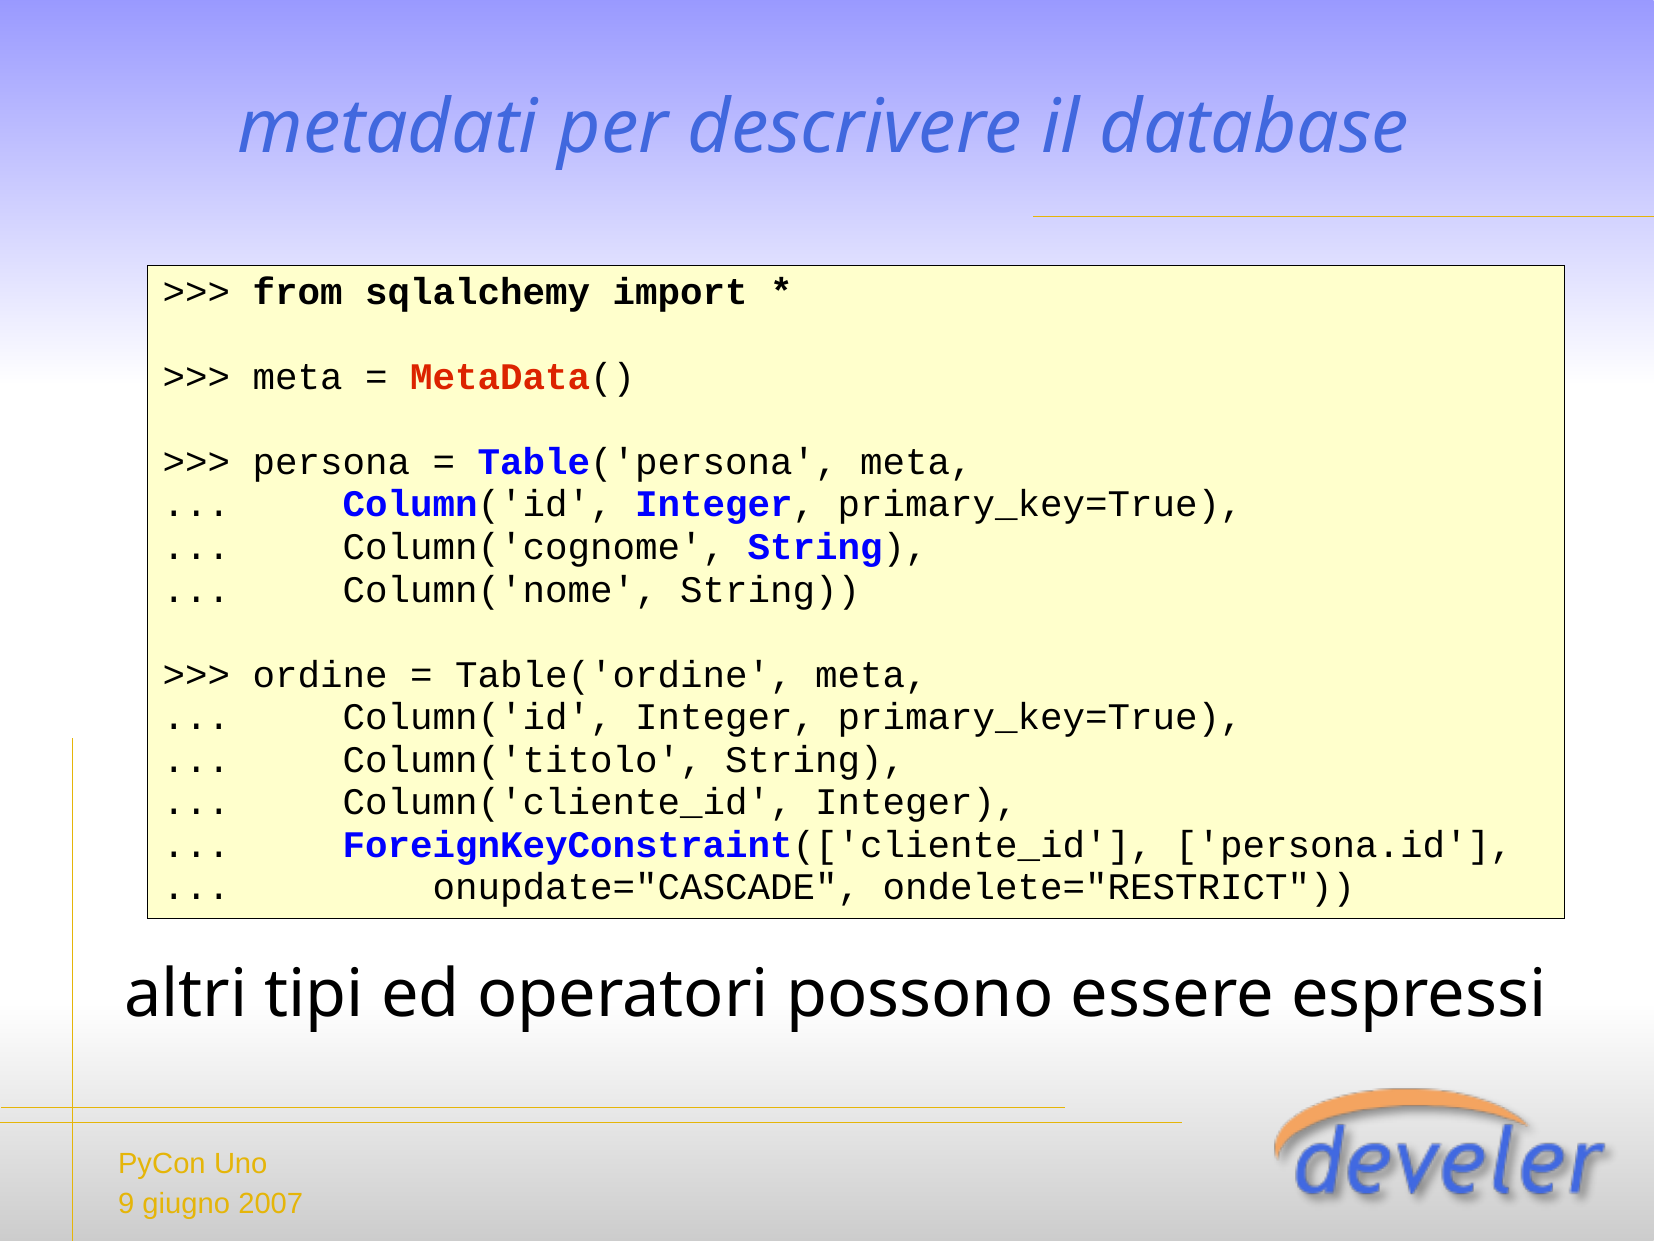

# metadati per descrivere il database
>>> from sqlalchemy import *
>>> meta = MetaData()
>>> persona = Table('persona', meta,
... Column('id', Integer, primary_key=True),
... Column('cognome', String),
... Column('nome', String))
>>> ordine = Table('ordine', meta,
... Column('id', Integer, primary_key=True),
... Column('titolo', String),
... Column('cliente_id', Integer),
... ForeignKeyConstraint(['cliente_id'], ['persona.id'],
... onupdate="CASCADE", ondelete="RESTRICT"))
altri tipi ed operatori possono essere espressi
PyCon Uno
9 giugno 2007